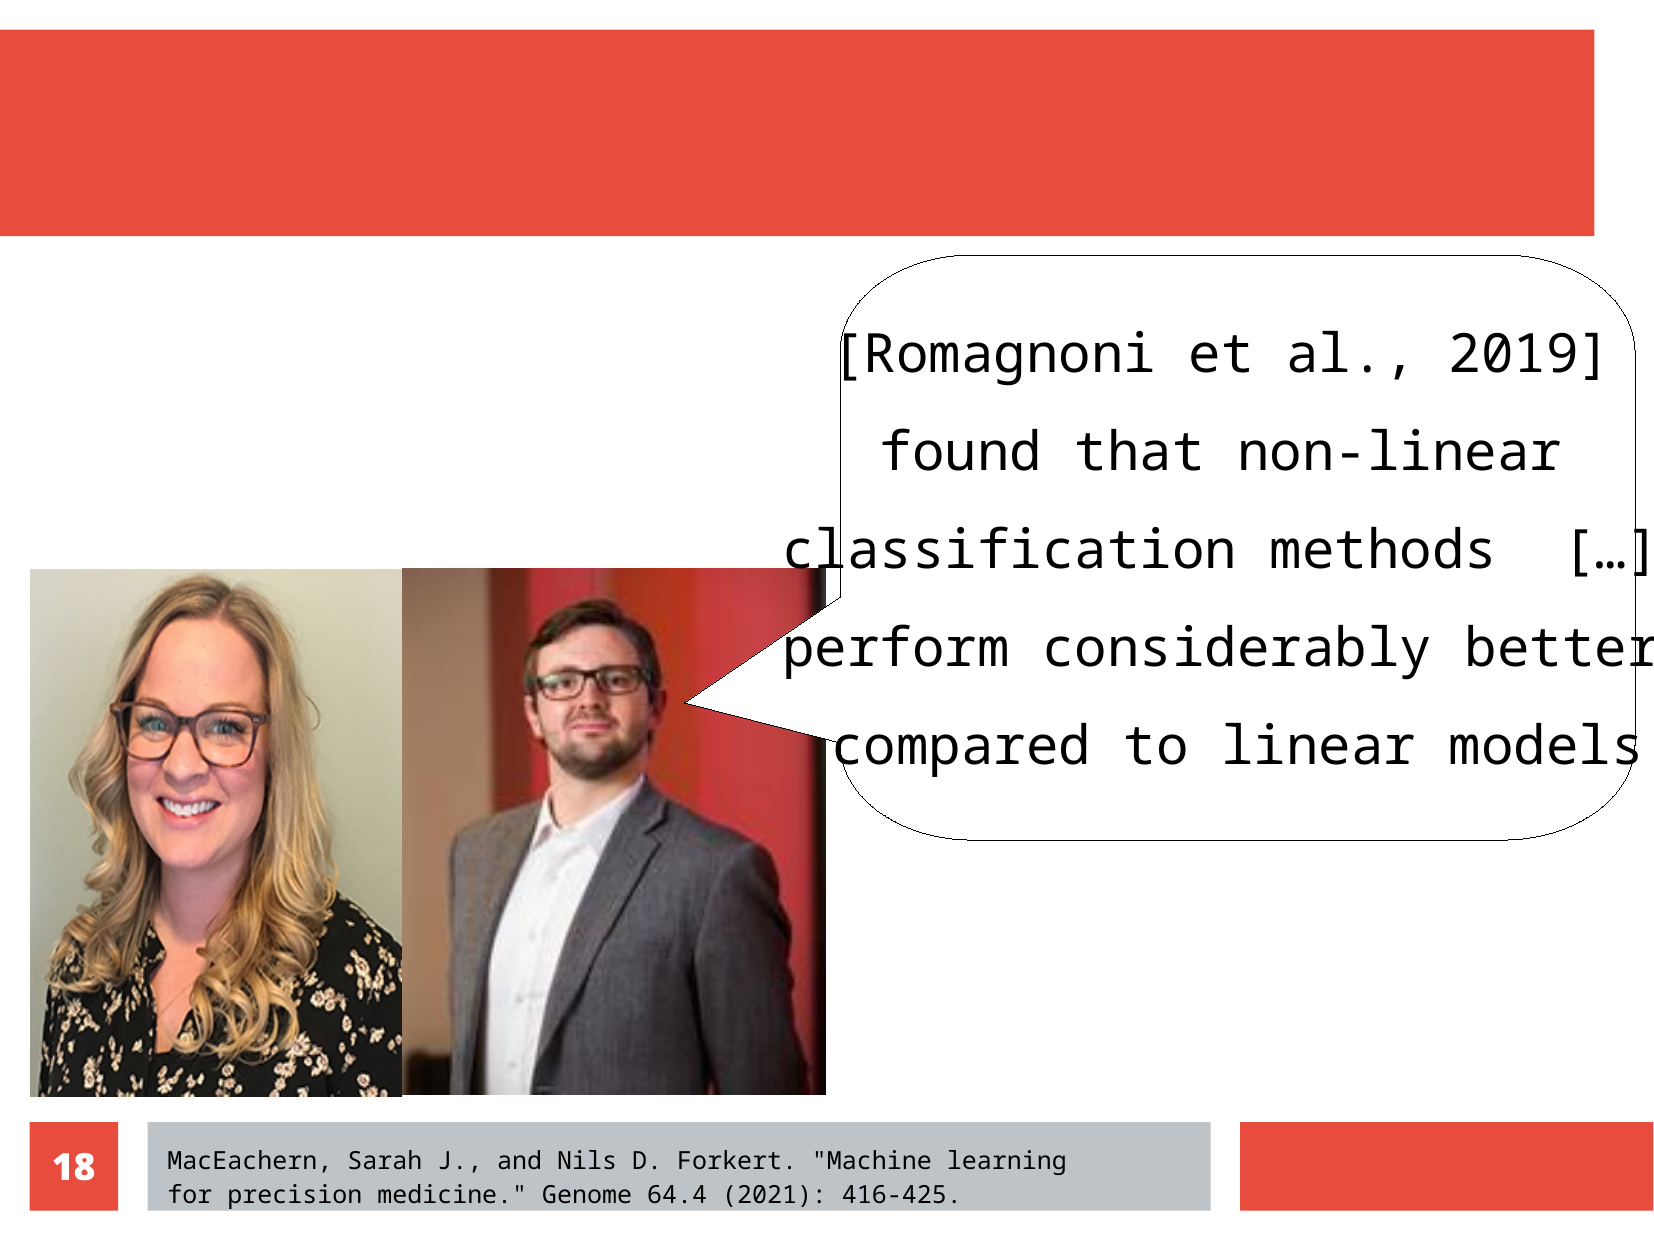

#
[Romagnoni et al., 2019]
found that non-linear
classification methods […]
perform considerably better
compared to linear models
18
MacEachern, Sarah J., and Nils D. Forkert. "Machine learning
for precision medicine." Genome 64.4 (2021): 416-425.